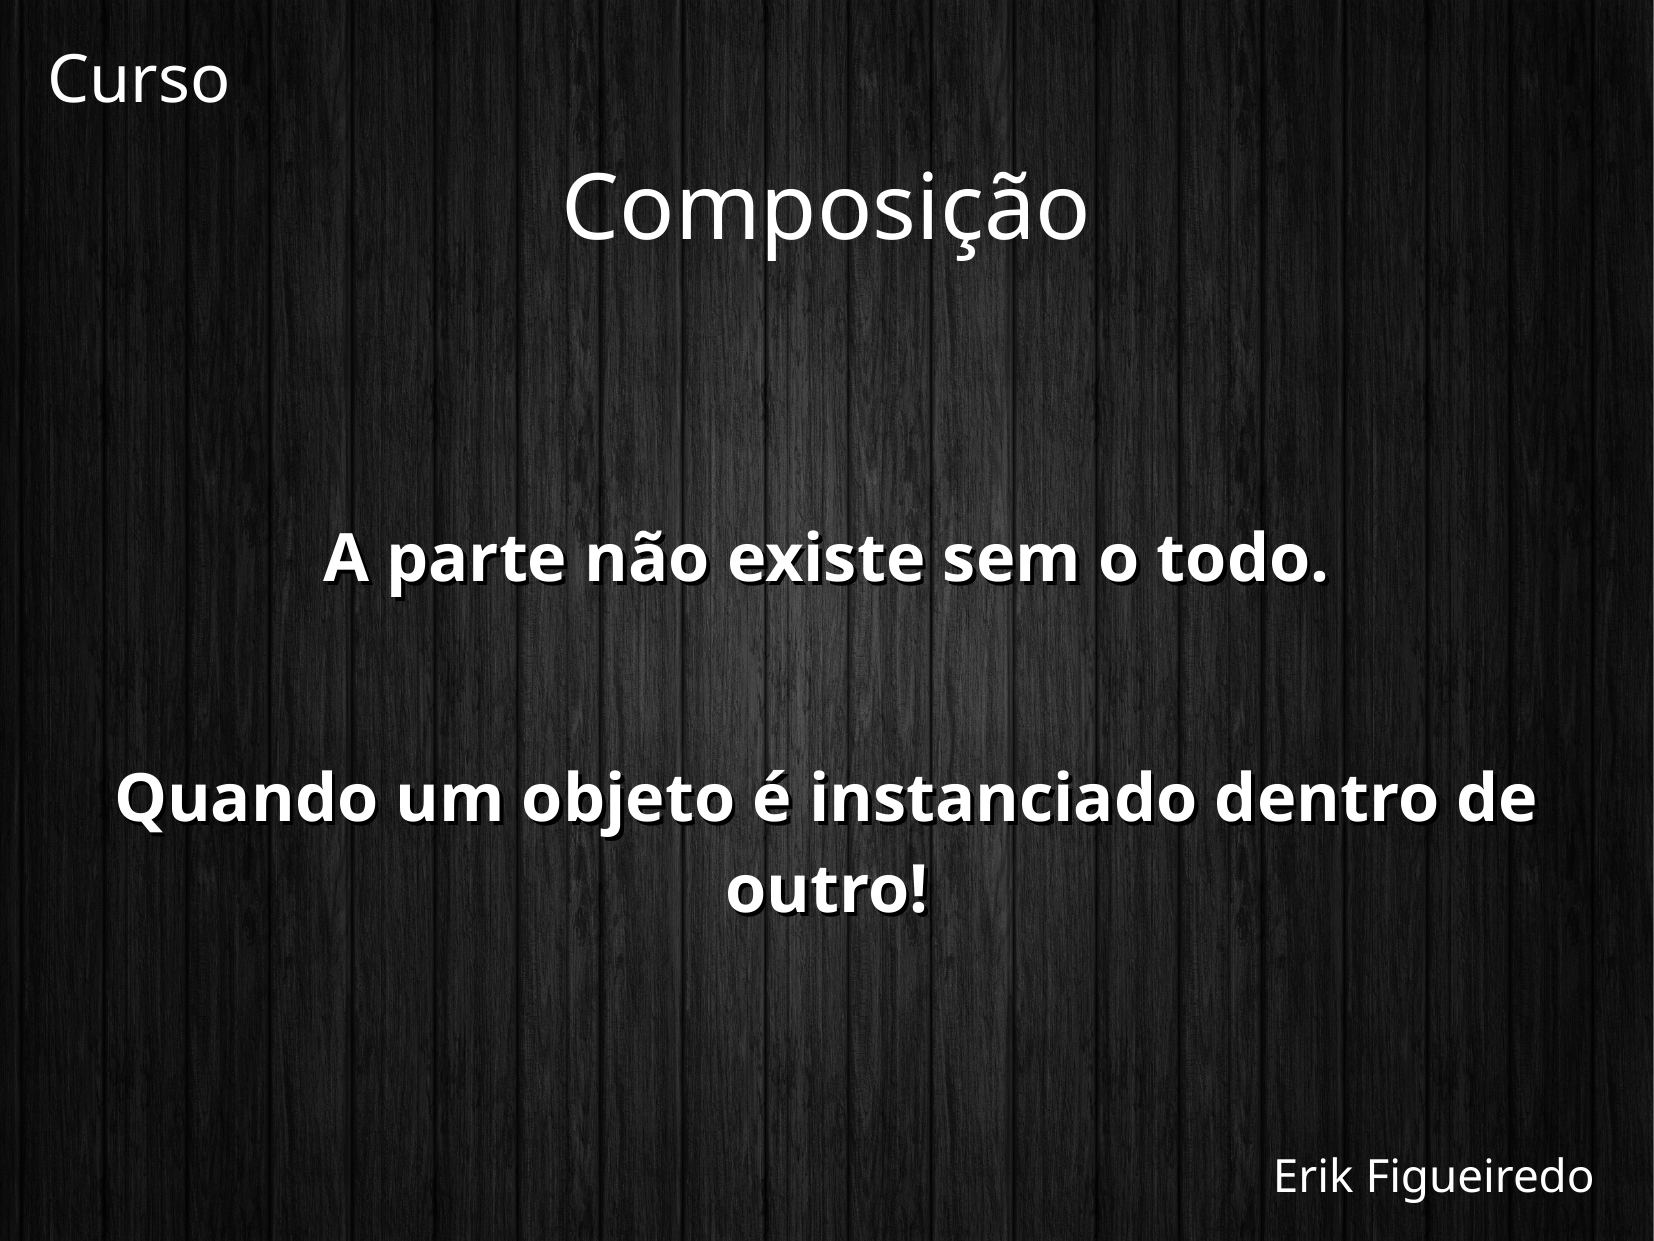

Curso
# Composição
A parte não existe sem o todo.
Quando um objeto é instanciado dentro de outro!
Erik Figueiredo